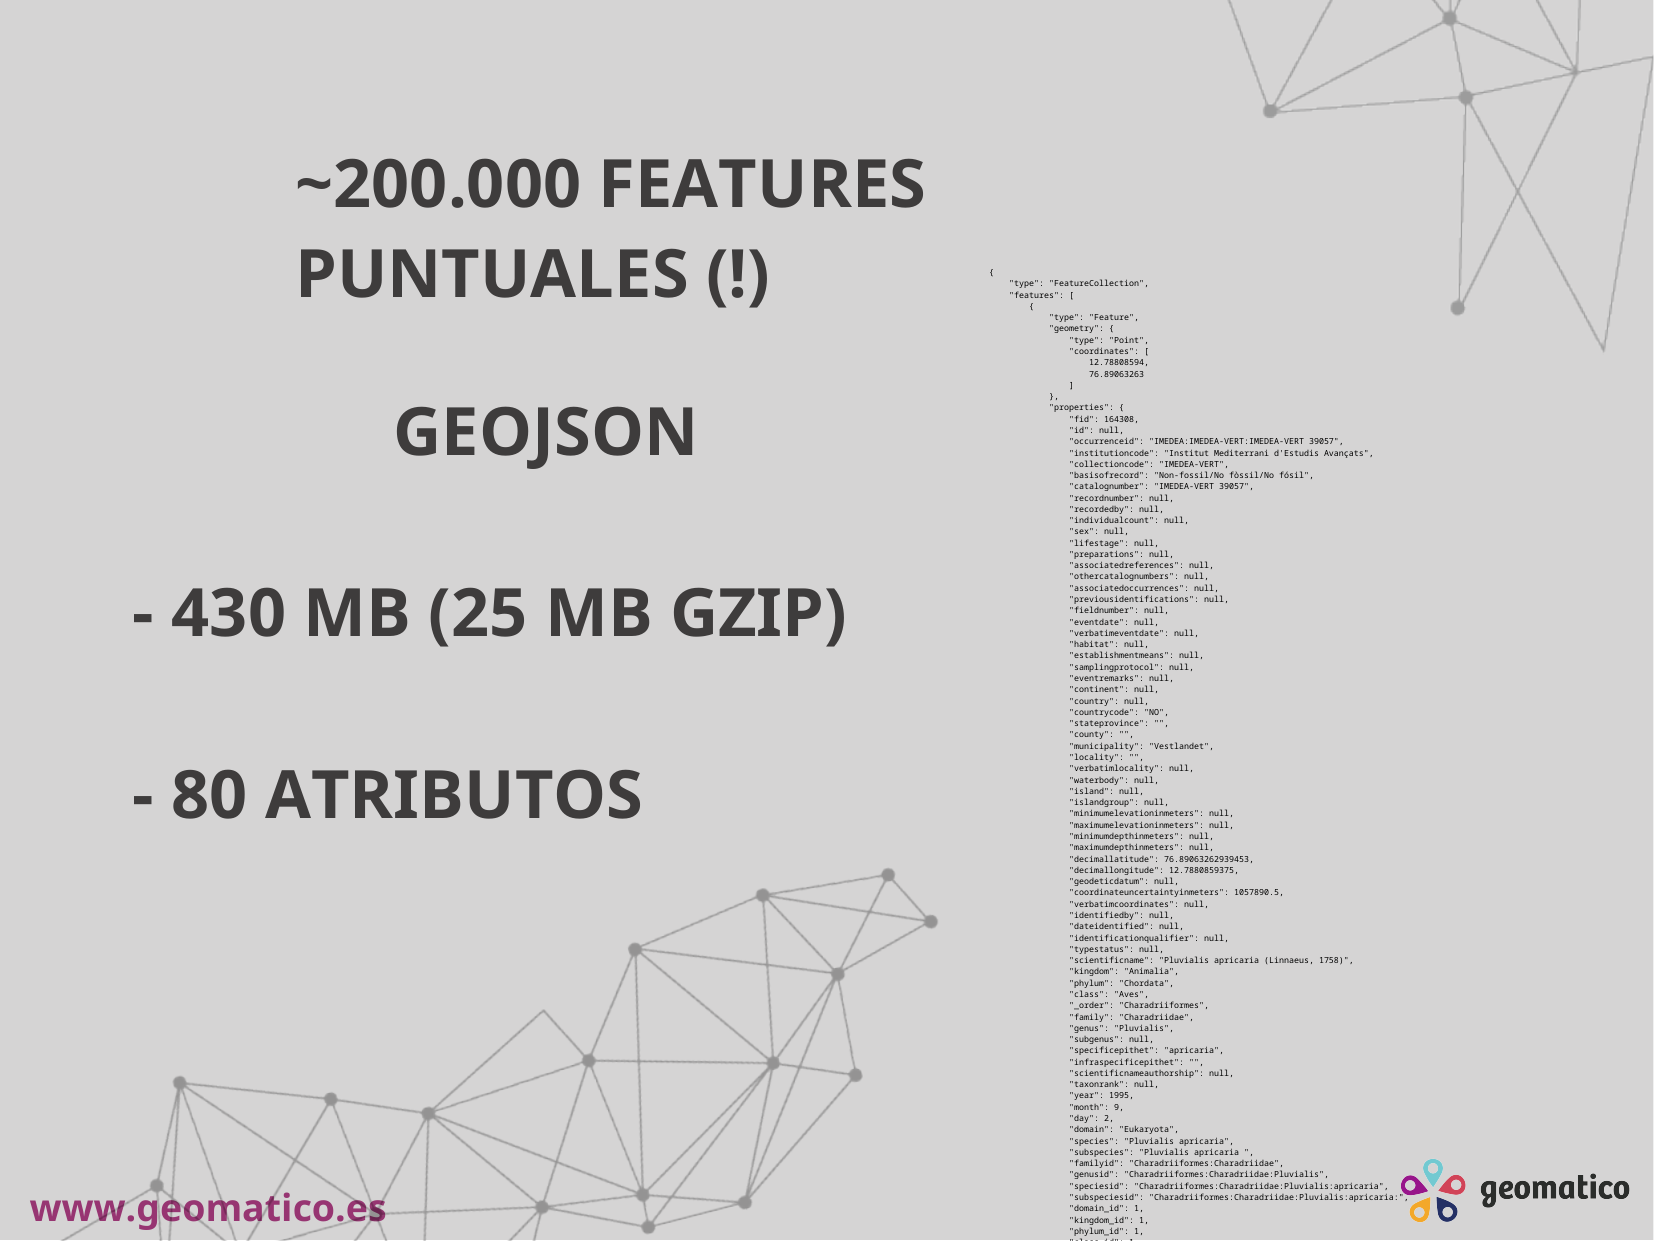

~200.000 features puntuales (!)
{
 "type": "FeatureCollection",
 "features": [
 {
 "type": "Feature",
 "geometry": {
 "type": "Point",
 "coordinates": [
 12.78808594,
 76.89063263
 ]
 },
 "properties": {
 "fid": 164308,
 "id": null,
 "occurrenceid": "IMEDEA:IMEDEA-VERT:IMEDEA-VERT 39057",
 "institutioncode": "Institut Mediterrani d'Estudis Avançats",
 "collectioncode": "IMEDEA-VERT",
 "basisofrecord": "Non-fossil/No fòssil/No fósil",
 "catalognumber": "IMEDEA-VERT 39057",
 "recordnumber": null,
 "recordedby": null,
 "individualcount": null,
 "sex": null,
 "lifestage": null,
 "preparations": null,
 "associatedreferences": null,
 "othercatalognumbers": null,
 "associatedoccurrences": null,
 "previousidentifications": null,
 "fieldnumber": null,
 "eventdate": null,
 "verbatimeventdate": null,
 "habitat": null,
 "establishmentmeans": null,
 "samplingprotocol": null,
 "eventremarks": null,
 "continent": null,
 "country": null,
 "countrycode": "NO",
 "stateprovince": "",
 "county": "",
 "municipality": "Vestlandet",
 "locality": "",
 "verbatimlocality": null,
 "waterbody": null,
 "island": null,
 "islandgroup": null,
 "minimumelevationinmeters": null,
 "maximumelevationinmeters": null,
 "minimumdepthinmeters": null,
 "maximumdepthinmeters": null,
 "decimallatitude": 76.89063262939453,
 "decimallongitude": 12.7880859375,
 "geodeticdatum": null,
 "coordinateuncertaintyinmeters": 1057890.5,
 "verbatimcoordinates": null,
 "identifiedby": null,
 "dateidentified": null,
 "identificationqualifier": null,
 "typestatus": null,
 "scientificname": "Pluvialis apricaria (Linnaeus, 1758)",
 "kingdom": "Animalia",
 "phylum": "Chordata",
 "class": "Aves",
 "_order": "Charadriiformes",
 "family": "Charadriidae",
 "genus": "Pluvialis",
 "subgenus": null,
 "specificepithet": "apricaria",
 "infraspecificepithet": "",
 "scientificnameauthorship": null,
 "taxonrank": null,
 "year": 1995,
 "month": 9,
 "day": 2,
 "domain": "Eukaryota",
 "species": "Pluvialis apricaria",
 "subspecies": "Pluvialis apricaria ",
 "familyid": "Charadriiformes:Charadriidae",
 "genusid": "Charadriiformes:Charadriidae:Pluvialis",
 "speciesid": "Charadriiformes:Charadriidae:Pluvialis:apricaria",
 "subspeciesid": "Charadriiformes:Charadriidae:Pluvialis:apricaria:",
 "domain_id": 1,
 "kingdom_id": 1,
 "phylum_id": 1,
 "class_id": 1,
 "order_id": 11,
 "family_id": 274,
 "genus_id": 1528,
 "species_id": 2305,
 "subspecies_id": 15870,
 "basisofrecord_id": 2,
 "institutioncode_id": 1
 }
 }
 ]
}
Geojson
	- 430 MB (25 MB gzip)
	- 80 atributos